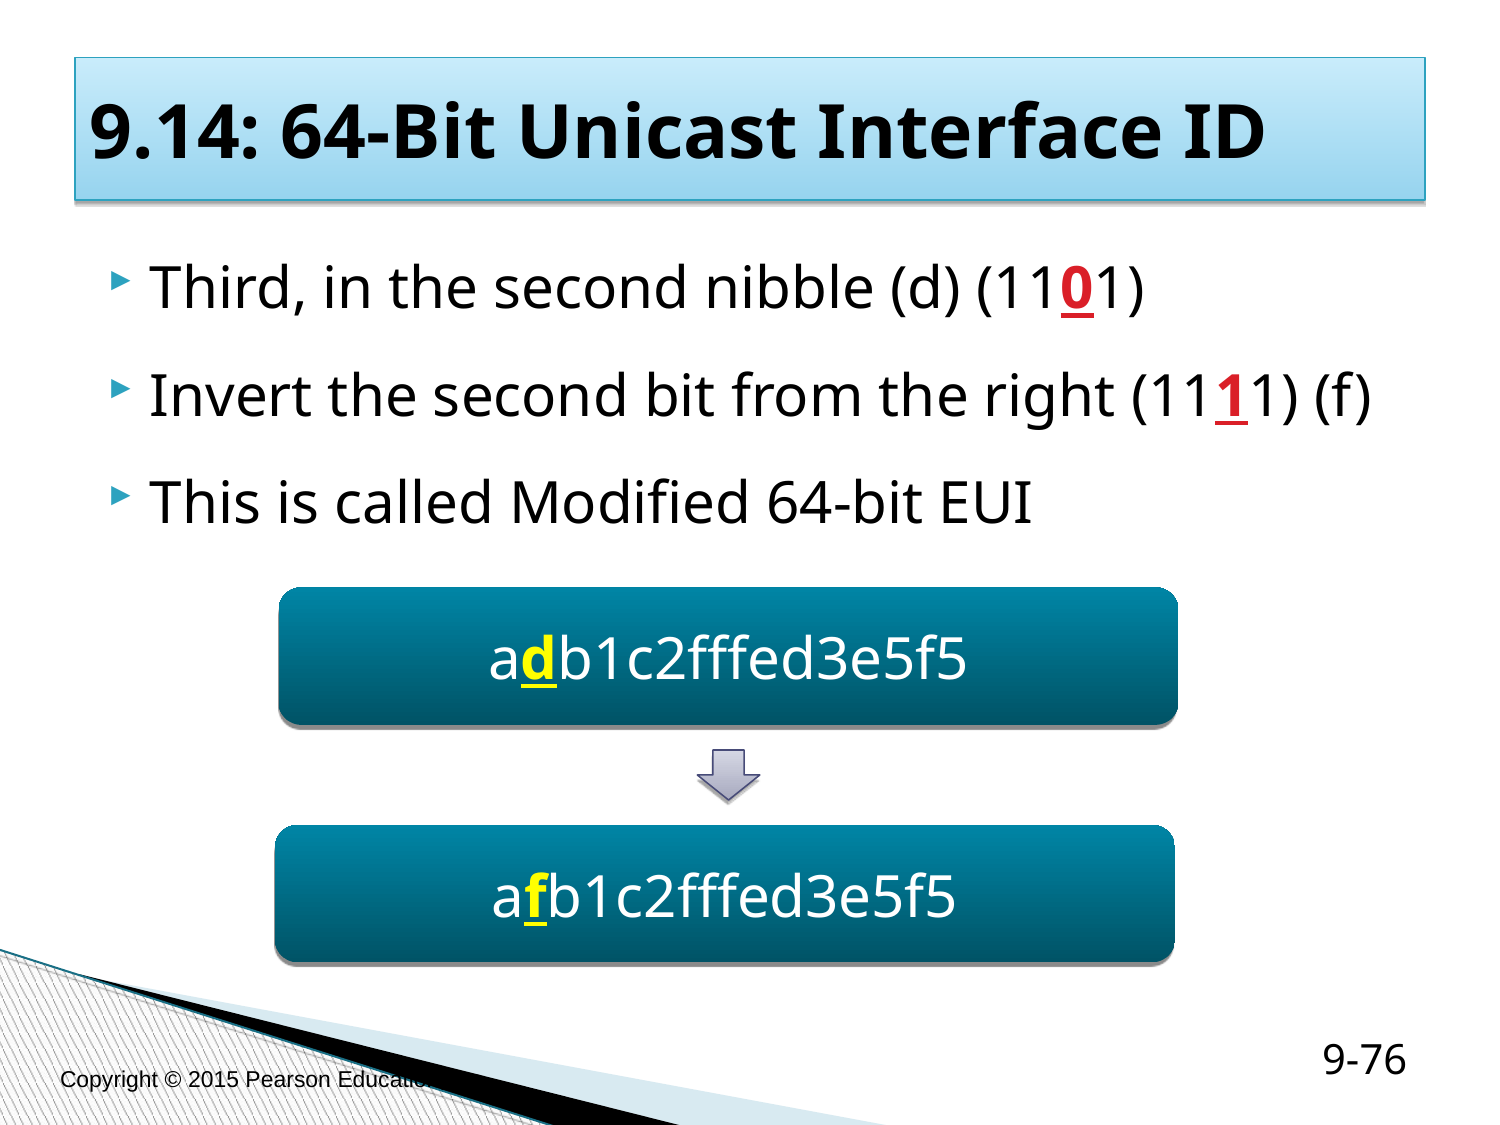

9.14: 64-Bit Unicast Interface ID
# Third, in the second nibble (d) (1101)
Invert the second bit from the right (1111) (f)
This is called Modified 64-bit EUI
adb1c2fffed3e5f5
afb1c2fffed3e5f5
Copyright © 2015 Pearson Education, Inc.